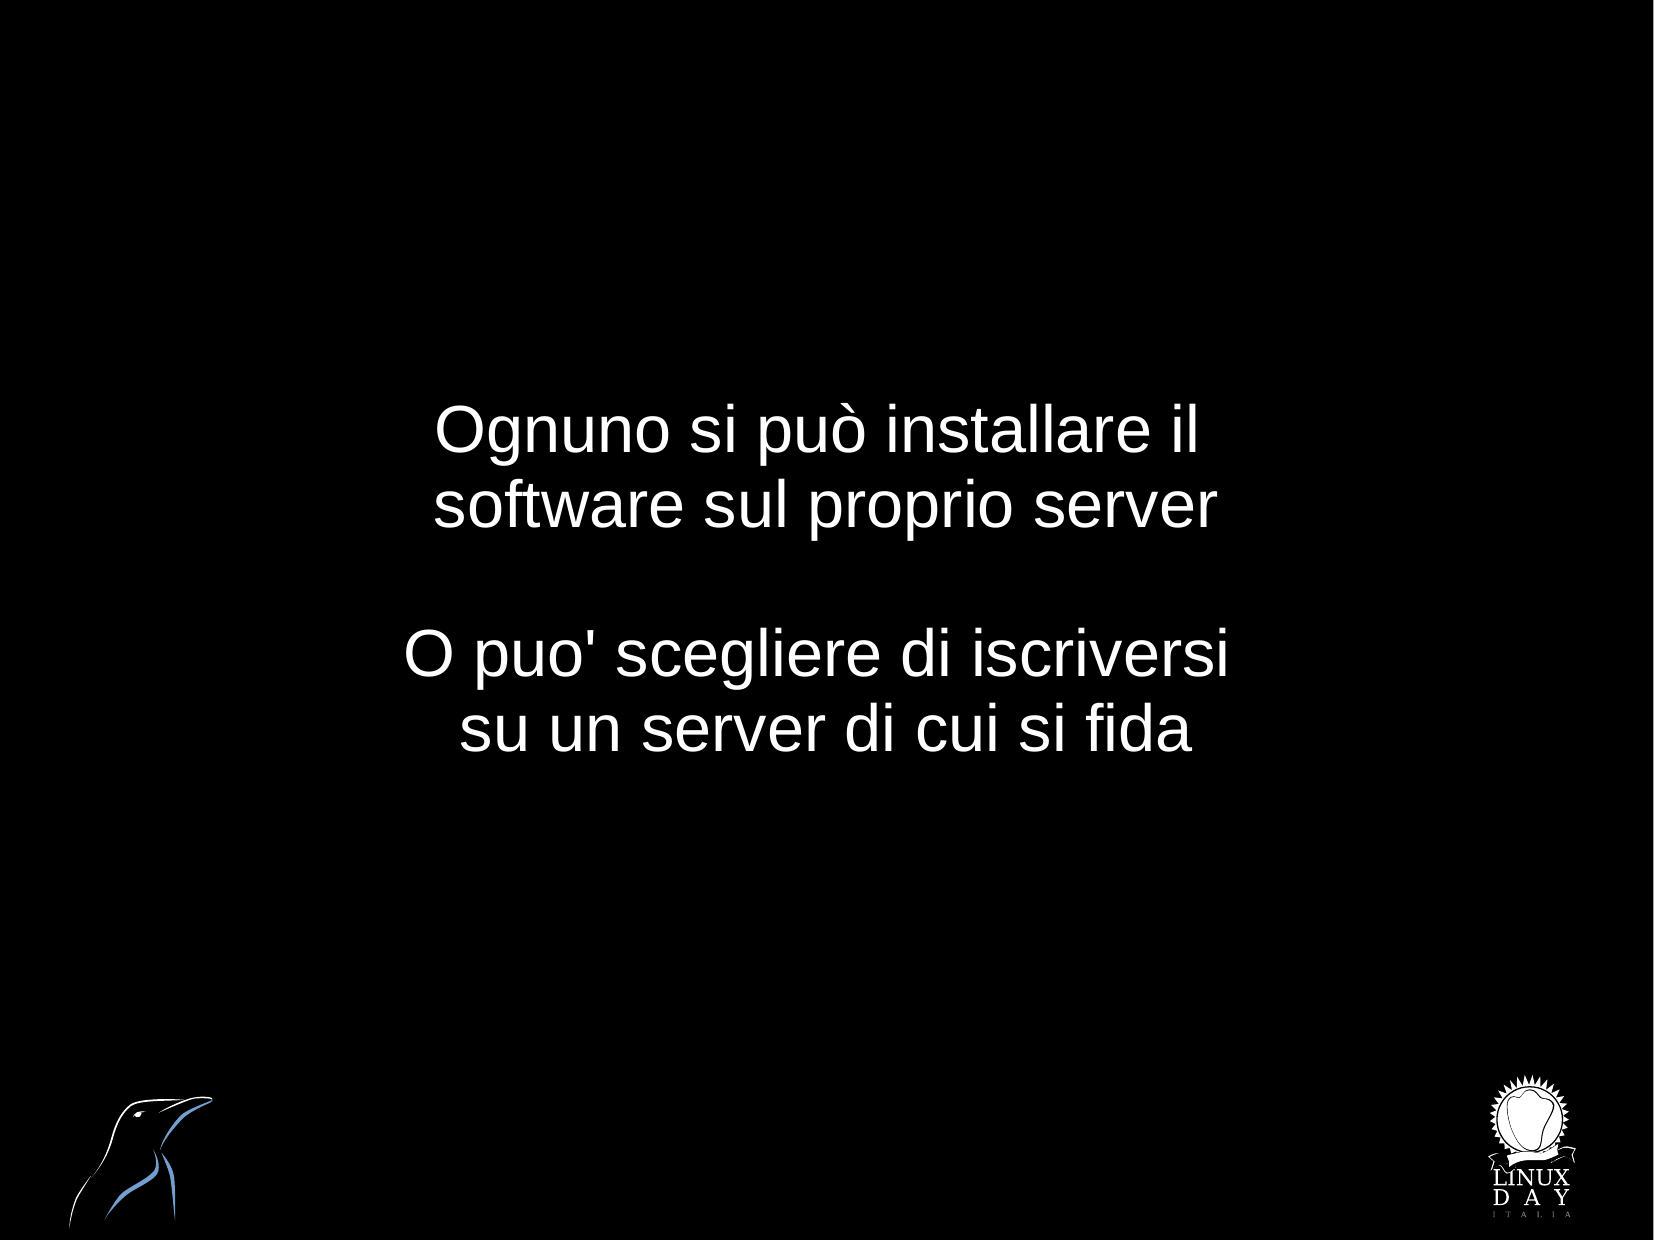

# Ognuno si può installare il
software sul proprio server
O puo' scegliere di iscriversi
su un server di cui si fida